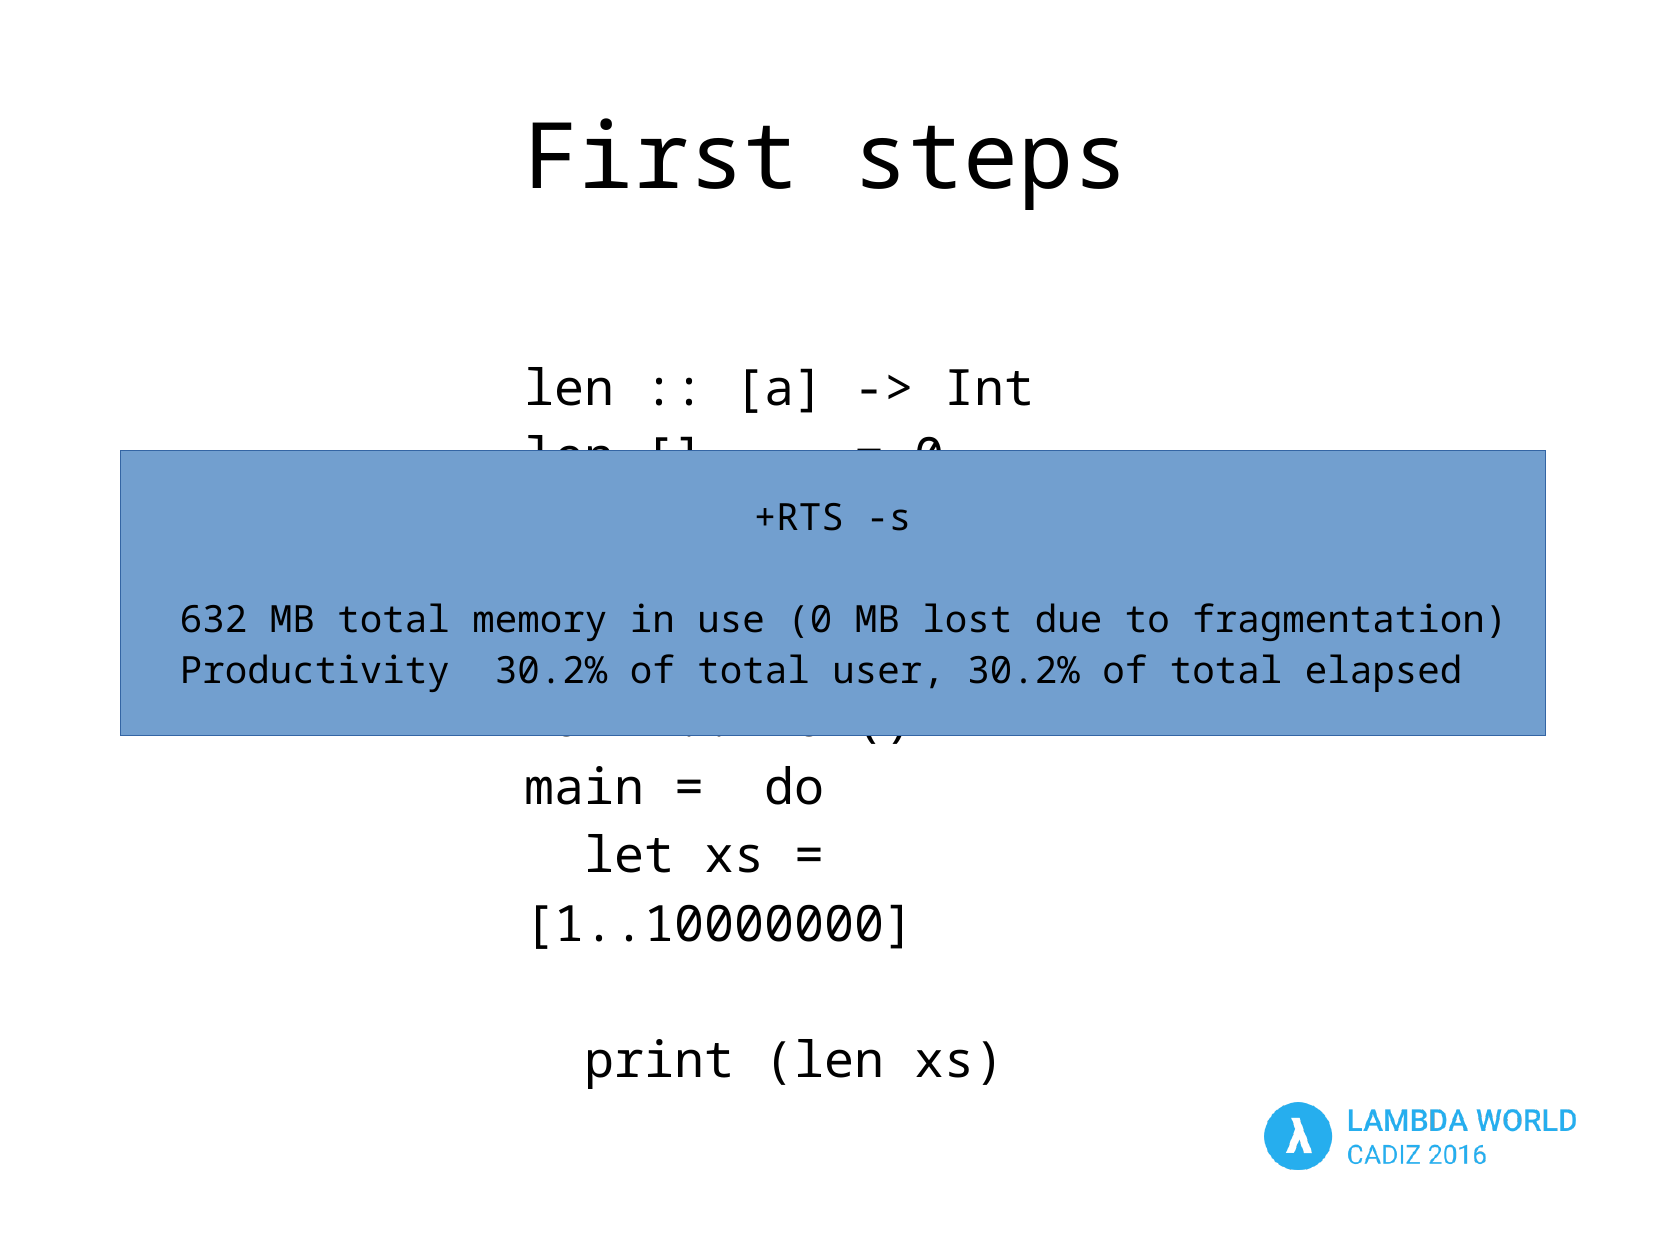

# First steps
len :: [a] -> Int
len [] = 0
len (_:xs) = 1 + len xs
main :: IO ()
main = do
 let xs = [1..10000000]
 print (len xs)
+RTS -s
 632 MB total memory in use (0 MB lost due to fragmentation)
 Productivity 30.2% of total user, 30.2% of total elapsed